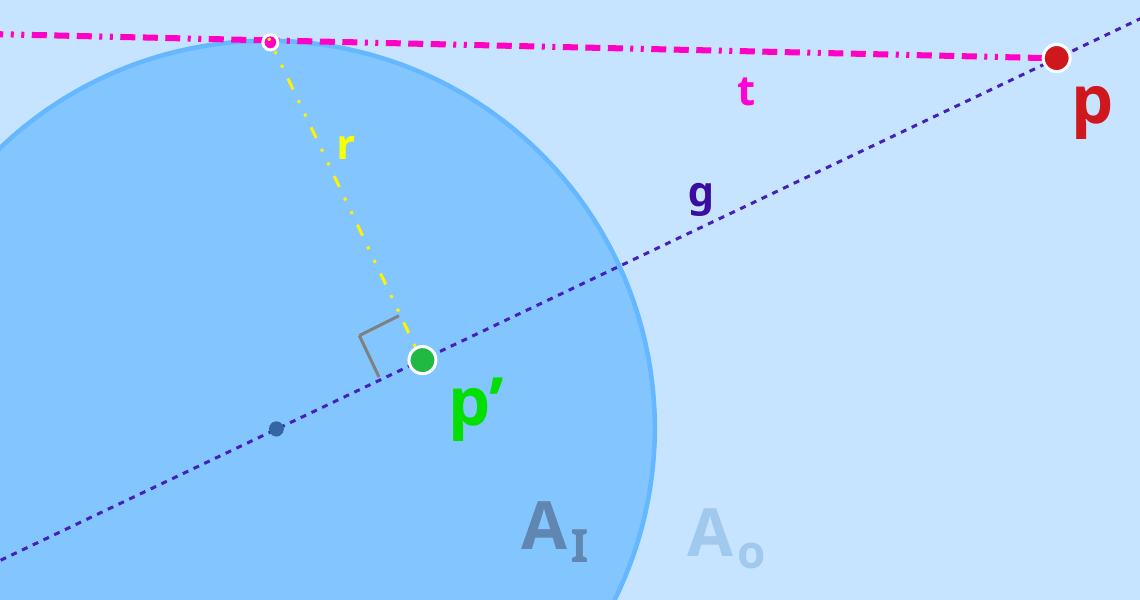

p
t
r
g
p’
A
I
A
o